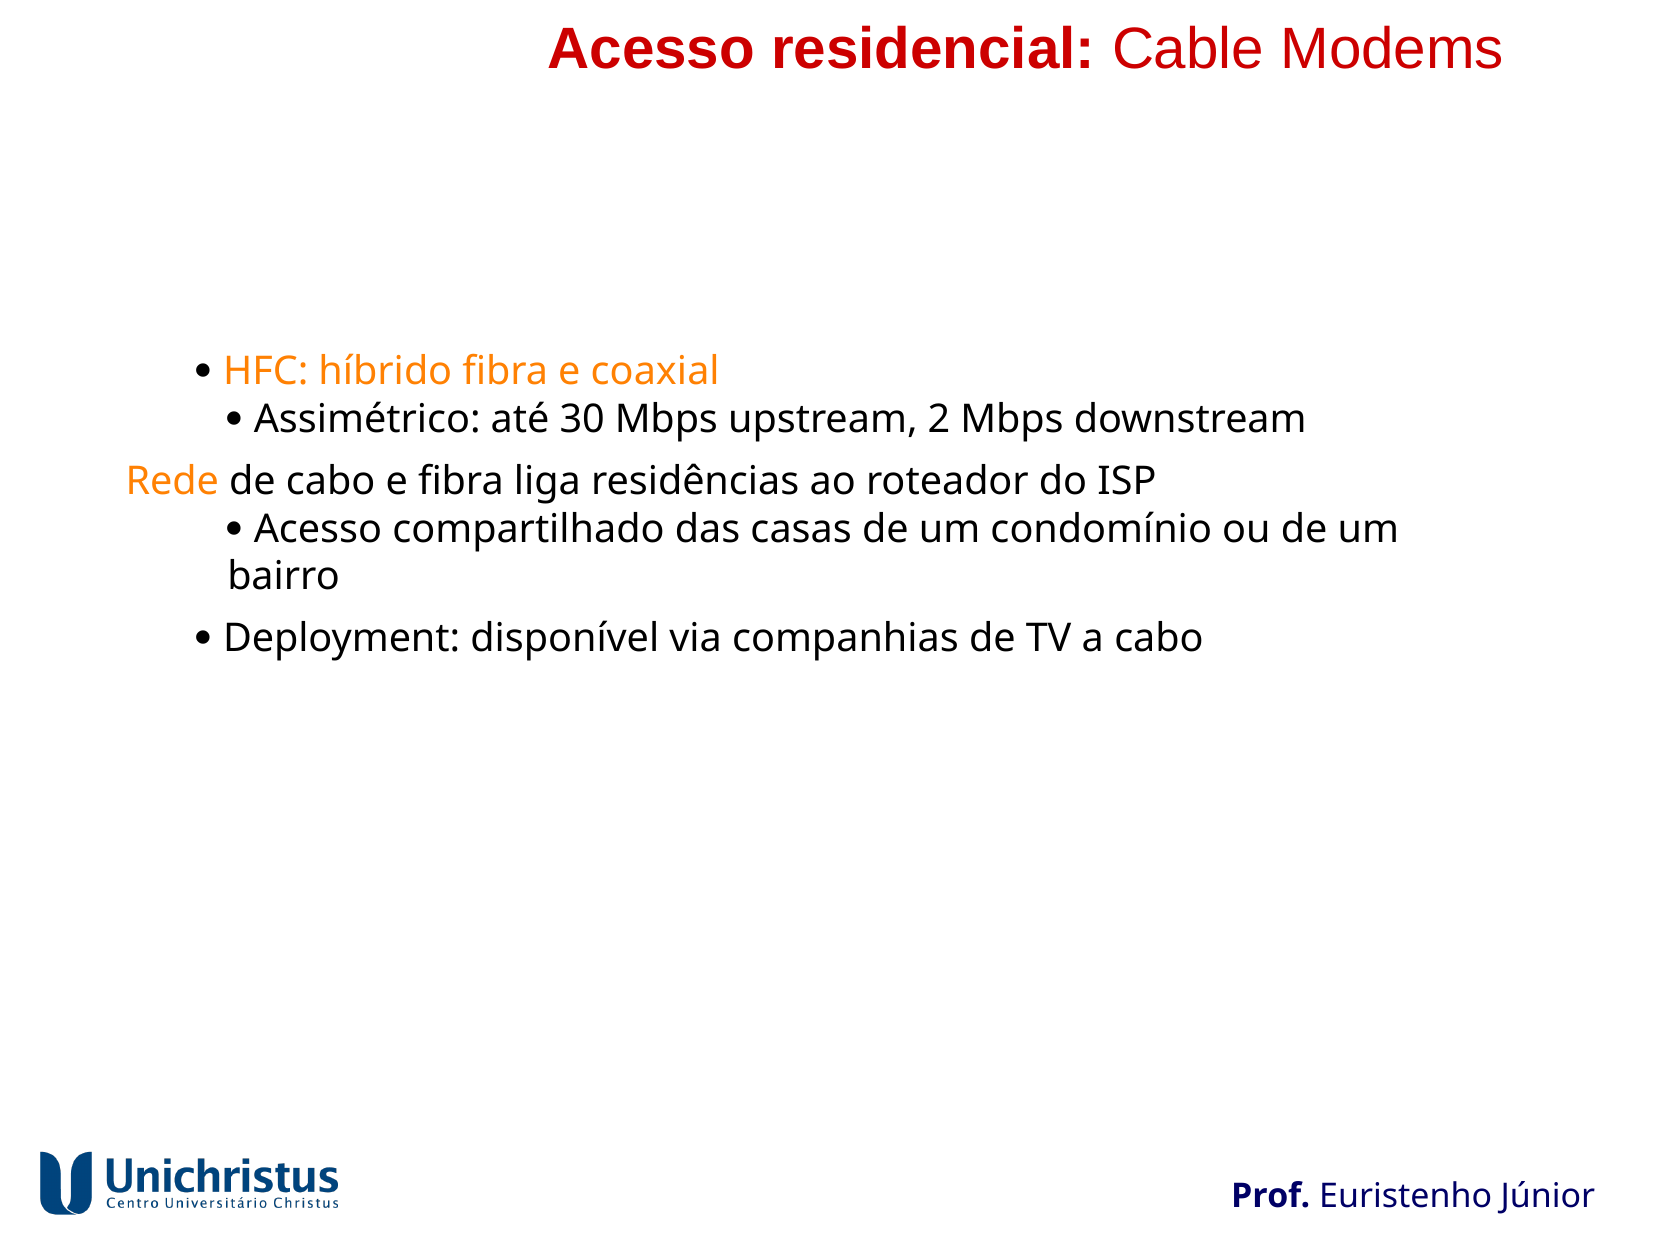

Acesso residencial: Cable Modems
#  HFC: híbrido fibra e coaxial
	 Assimétrico: até 30 Mbps upstream, 2 Mbps downstream
Rede de cabo e fibra liga residências ao roteador do ISP
	 Acesso compartilhado das casas de um condomínio ou de um bairro
 Deployment: disponível via companhias de TV a cabo
Prof. Euristenho Júnior